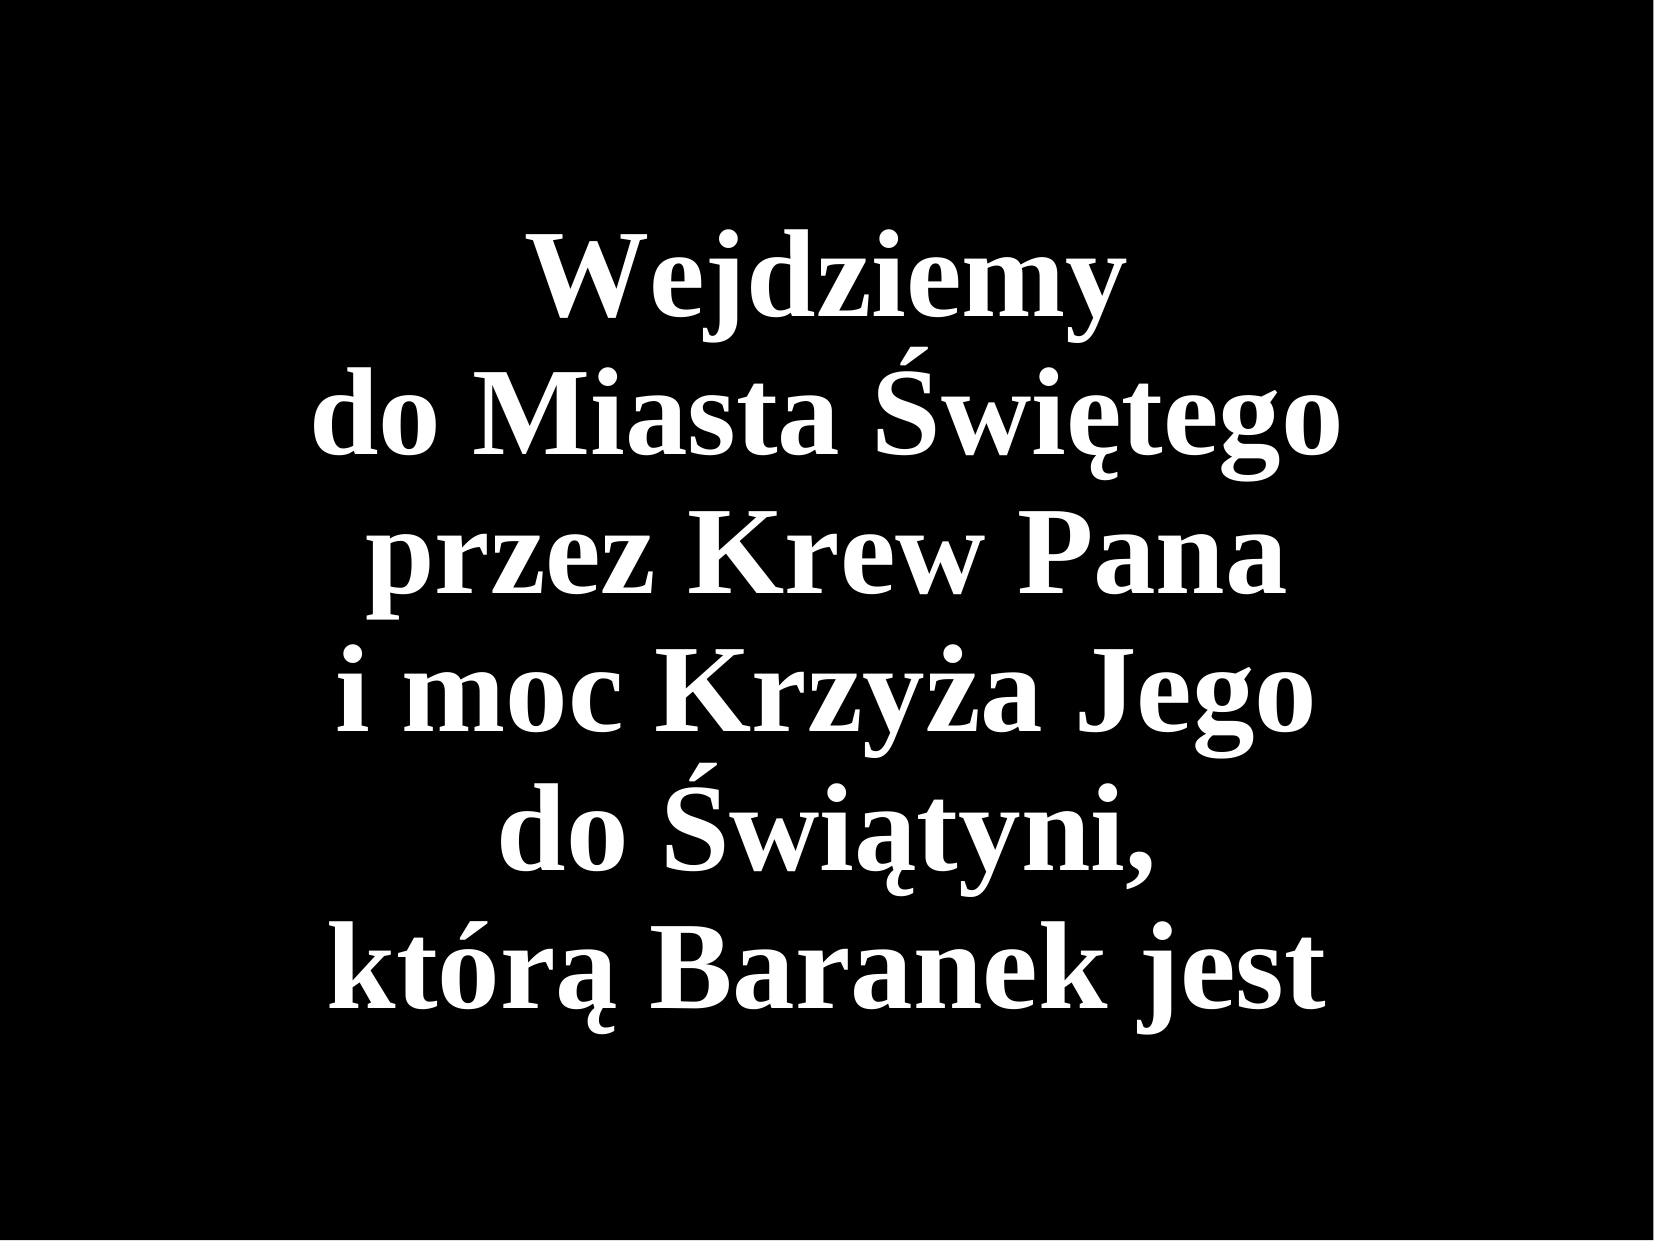

# Wejdziemy do Miasta Świętego przez Krew Pana i moc Krzyża Jego do Świątyni, którą Baranek jest